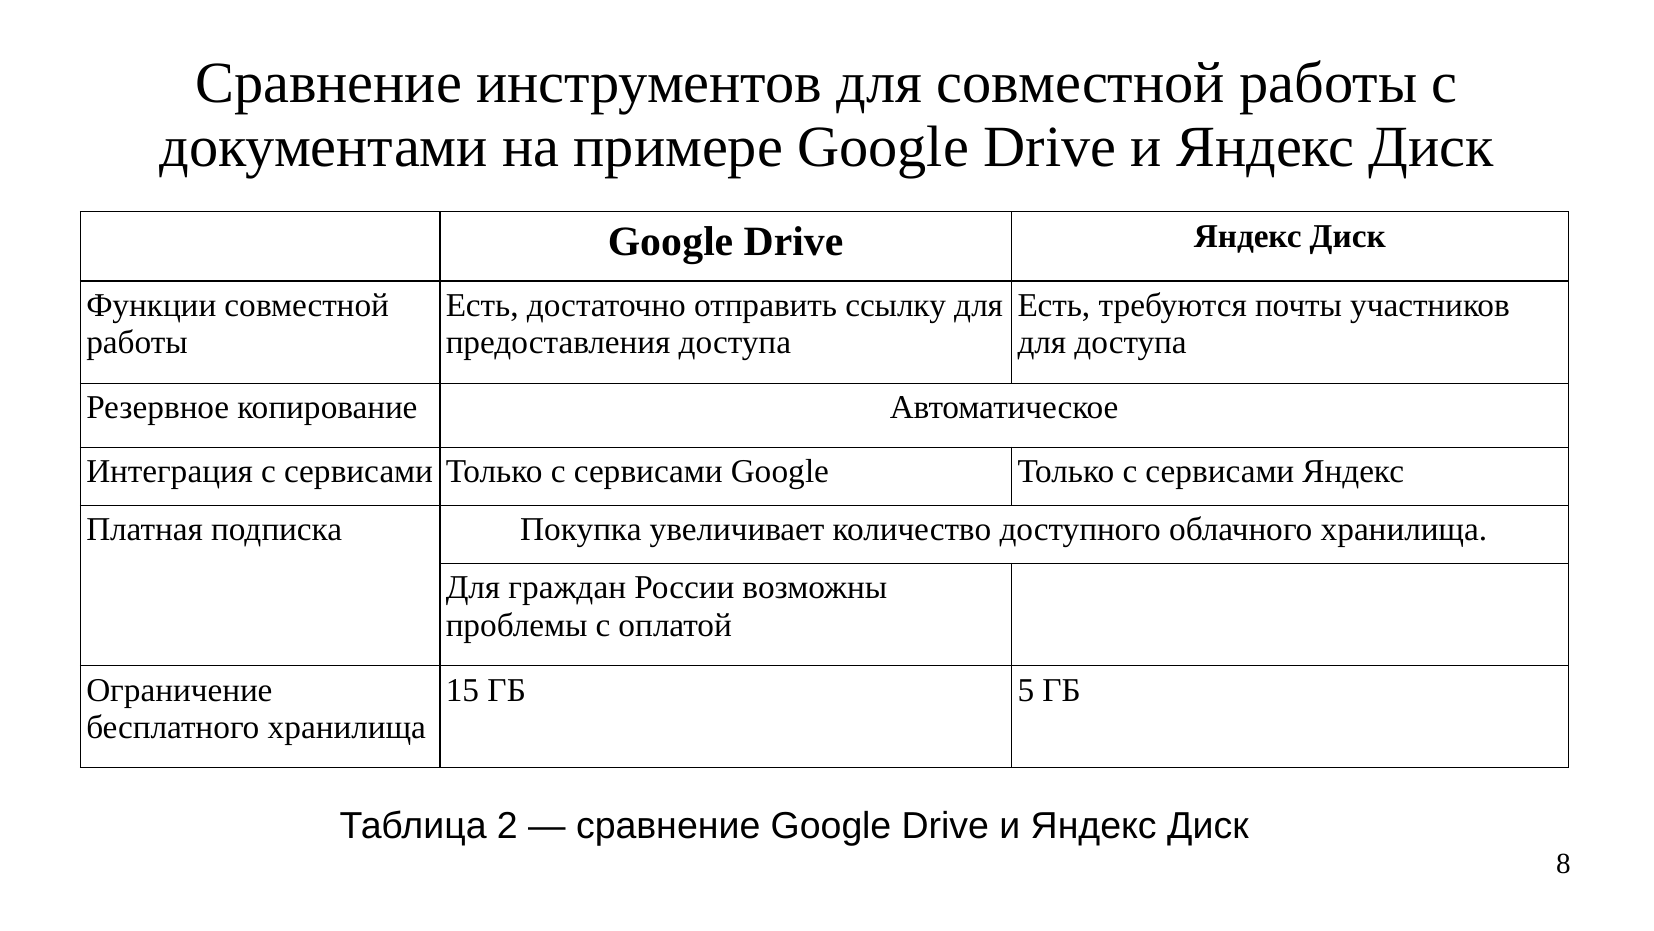

# Сравнение инструментов для совместной работы с документами на примере Google Drive и Яндекс Диск
| | Google Drive | Яндекс Диск |
| --- | --- | --- |
| Функции совместной работы | Есть, достаточно отправить ссылку для предоставления доступа | Есть, требуются почты участников для доступа |
| Резервное копирование | Автоматическое | |
| Интеграция с сервисами | Только с сервисами Google | Только с сервисами Яндекс |
| Платная подписка | Покупка увеличивает количество доступного облачного хранилища. | |
| | Для граждан России возможны проблемы с оплатой | |
| Ограничение бесплатного хранилища | 15 ГБ | 5 ГБ |
Таблица 2 — сравнение Google Drive и Яндекс Диск
8